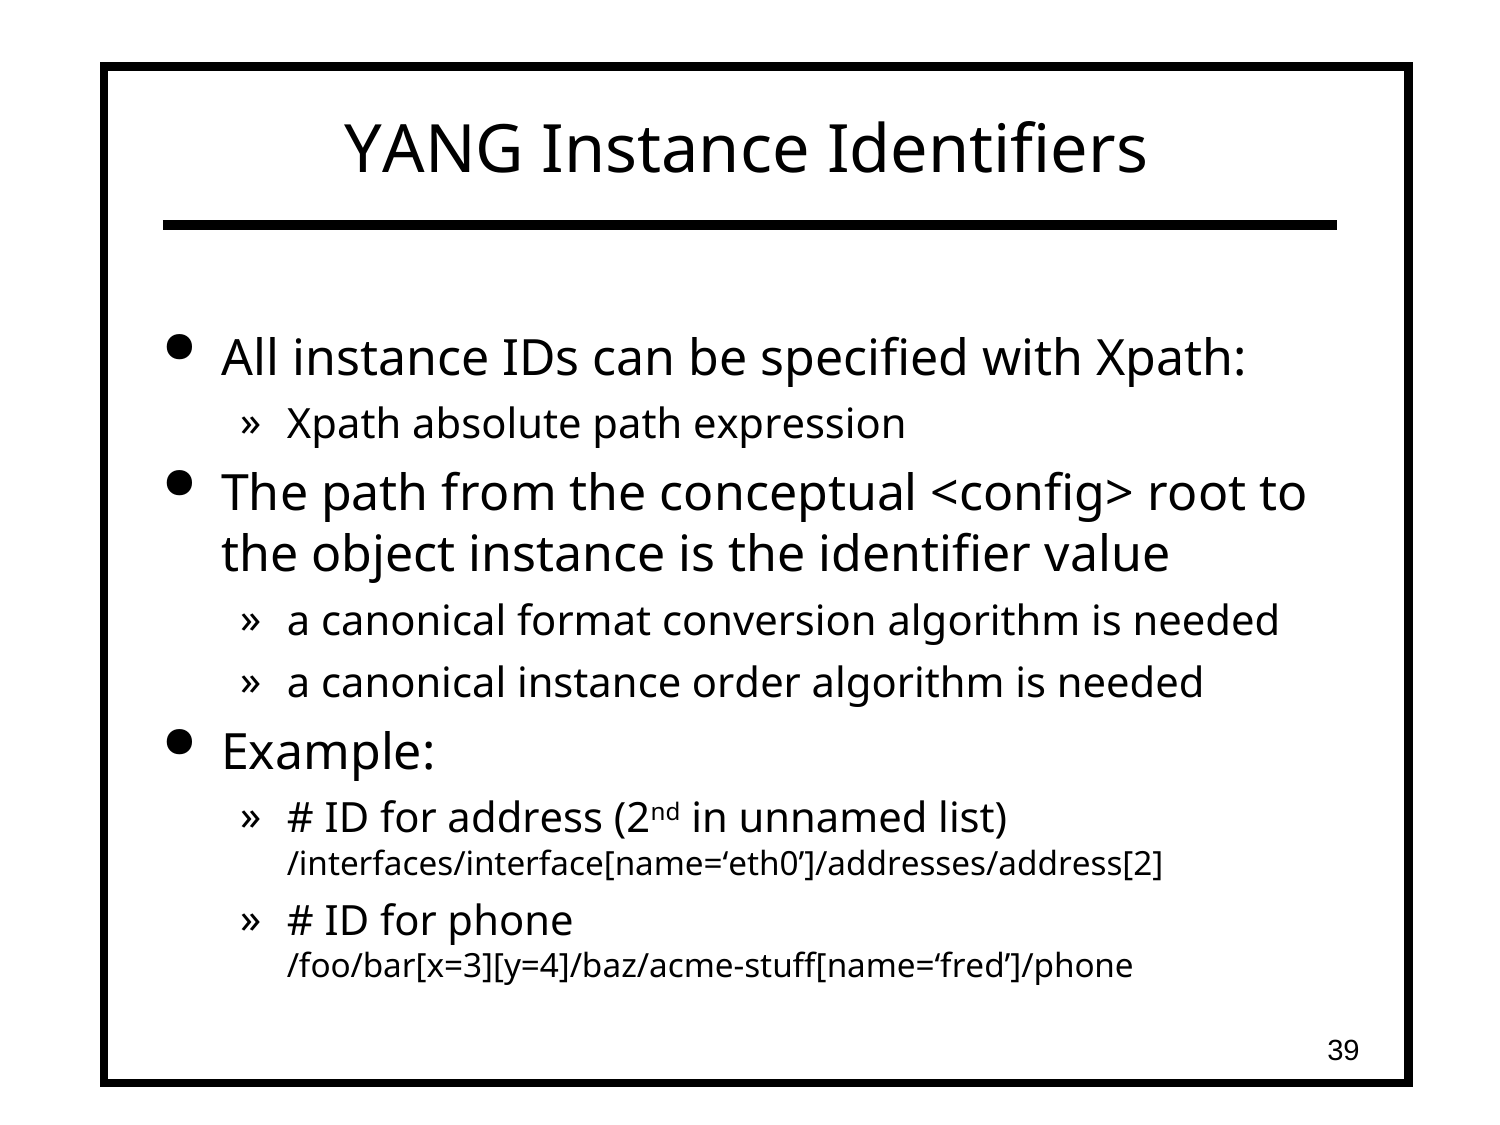

# YANG Instance Identifiers
All instance IDs can be specified with Xpath:
Xpath absolute path expression
The path from the conceptual <config> root to the object instance is the identifier value
a canonical format conversion algorithm is needed
a canonical instance order algorithm is needed
Example:
# ID for address (2nd in unnamed list) /interfaces/interface[name=‘eth0’]/addresses/address[2]
# ID for phone /foo/bar[x=3][y=4]/baz/acme-stuff[name=‘fred’]/phone
39